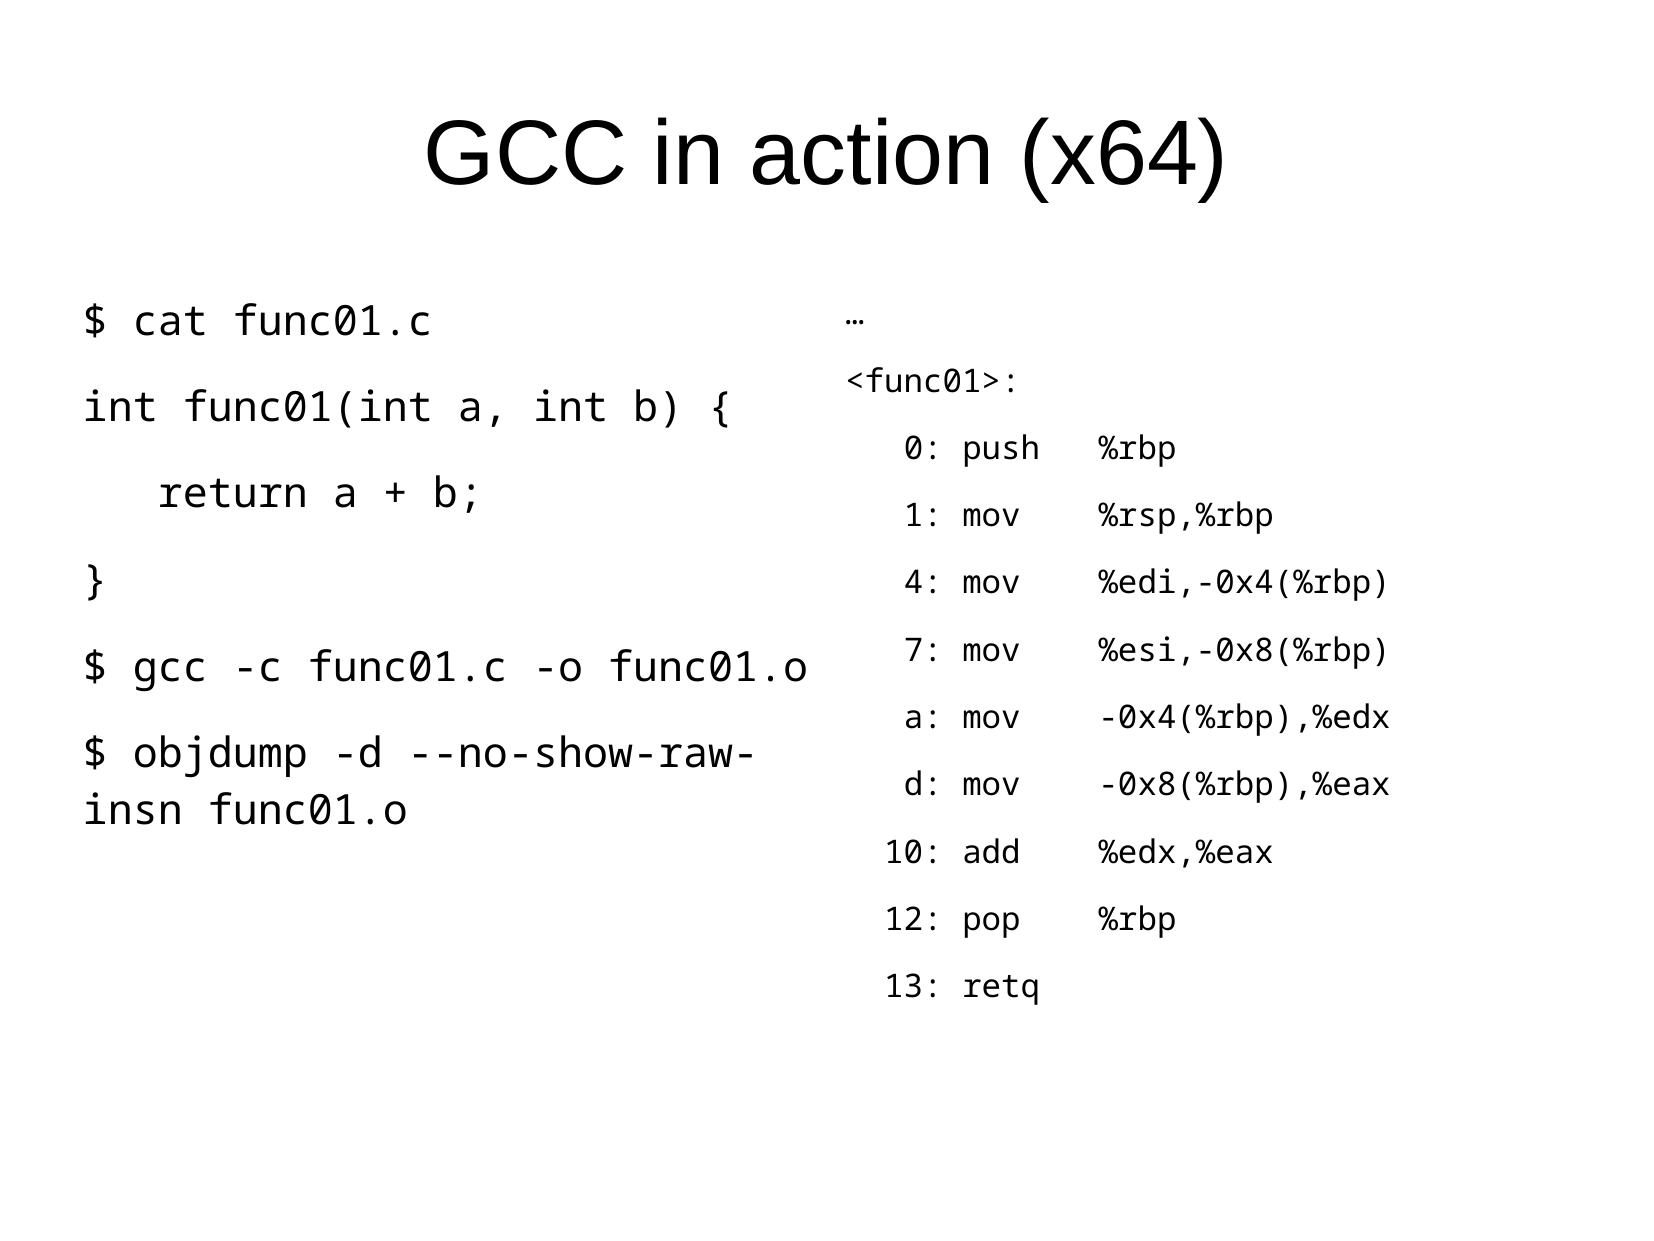

# GCC in action (x64)
$ cat func01.c
int func01(int a, int b) {
 return a + b;
}
$ gcc -c func01.c -o func01.o
$ objdump -d --no-show-raw-insn func01.o
…
<func01>:
 0:	push %rbp
 1:	mov %rsp,%rbp
 4:	mov %edi,-0x4(%rbp)
 7:	mov %esi,-0x8(%rbp)
 a:	mov -0x4(%rbp),%edx
 d:	mov -0x8(%rbp),%eax
 10:	add %edx,%eax
 12:	pop %rbp
 13:	retq